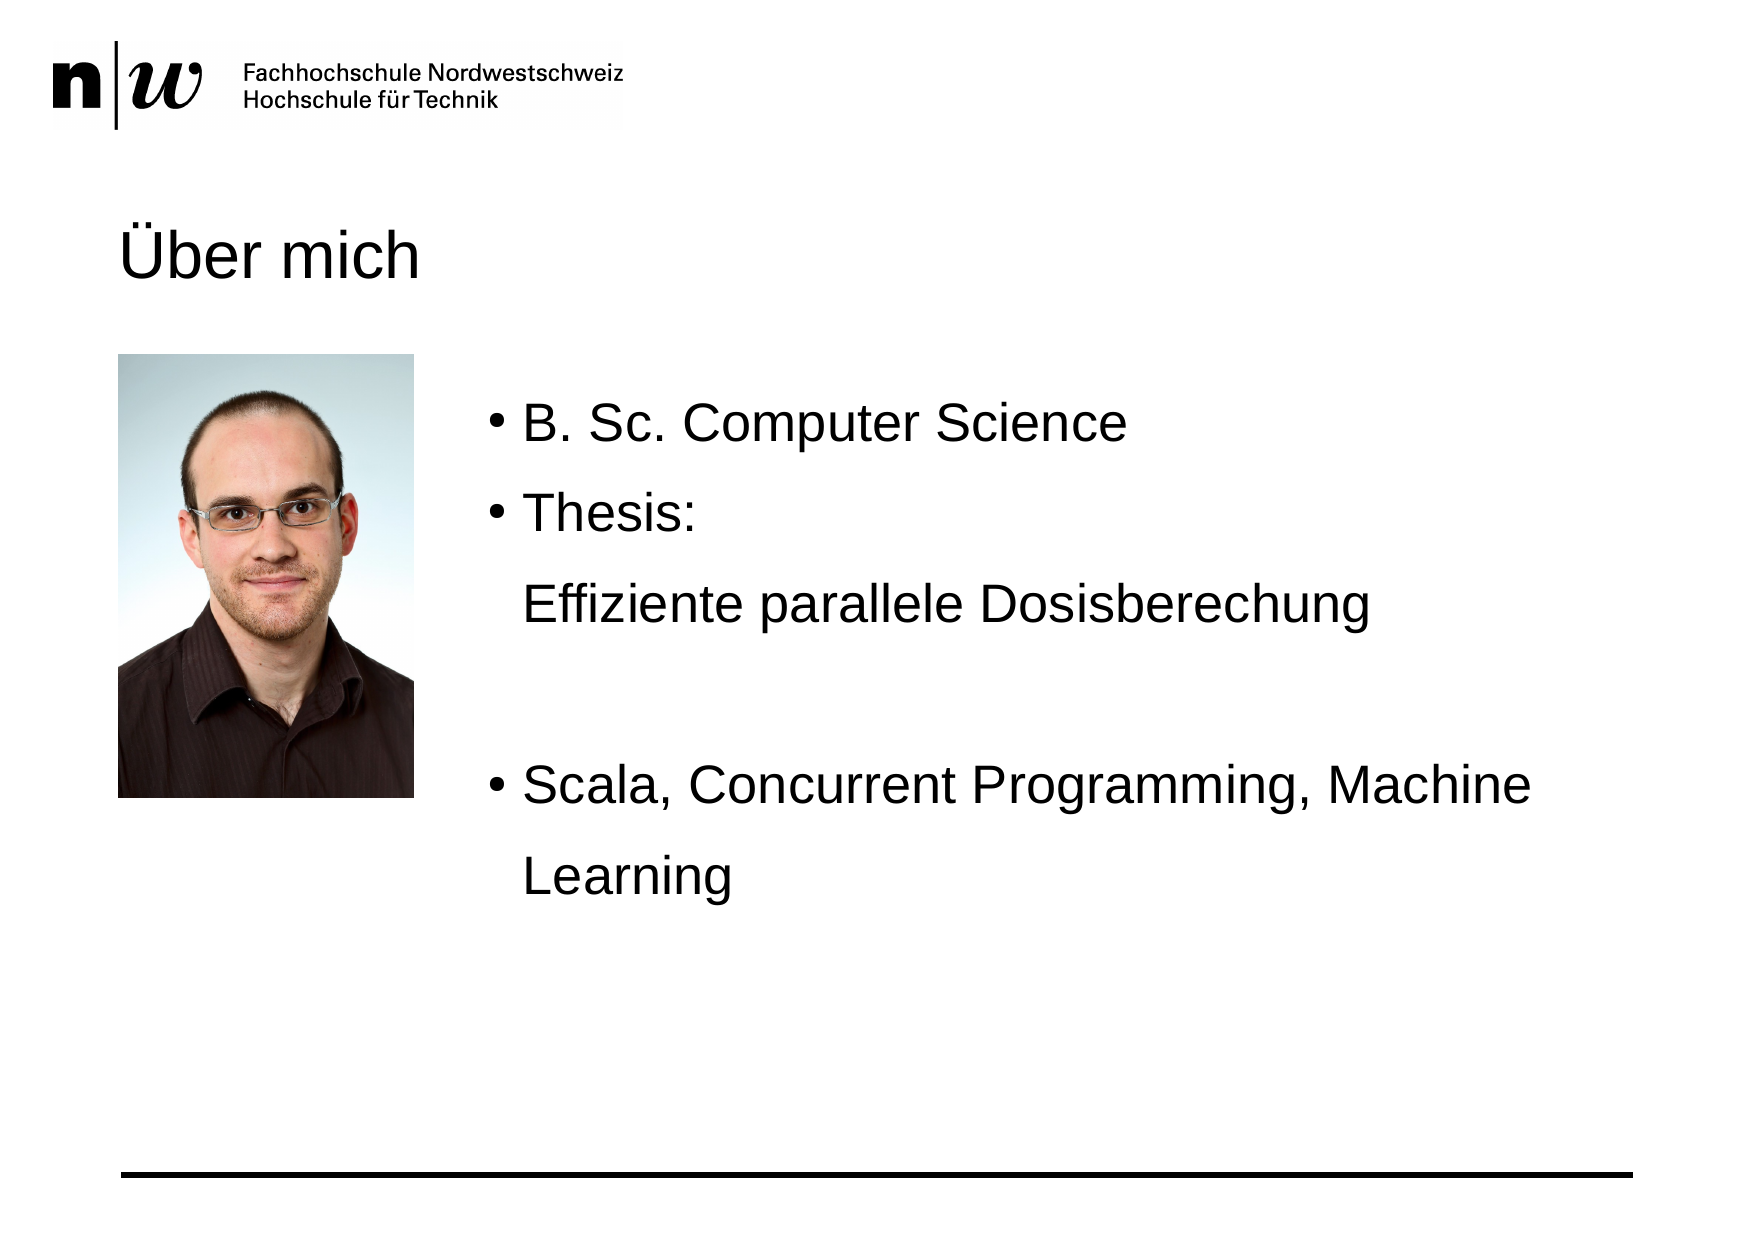

Über mich
B. Sc. Computer Science
Thesis:
Effiziente parallele Dosisberechung
Scala, Concurrent Programming, Machine Learning